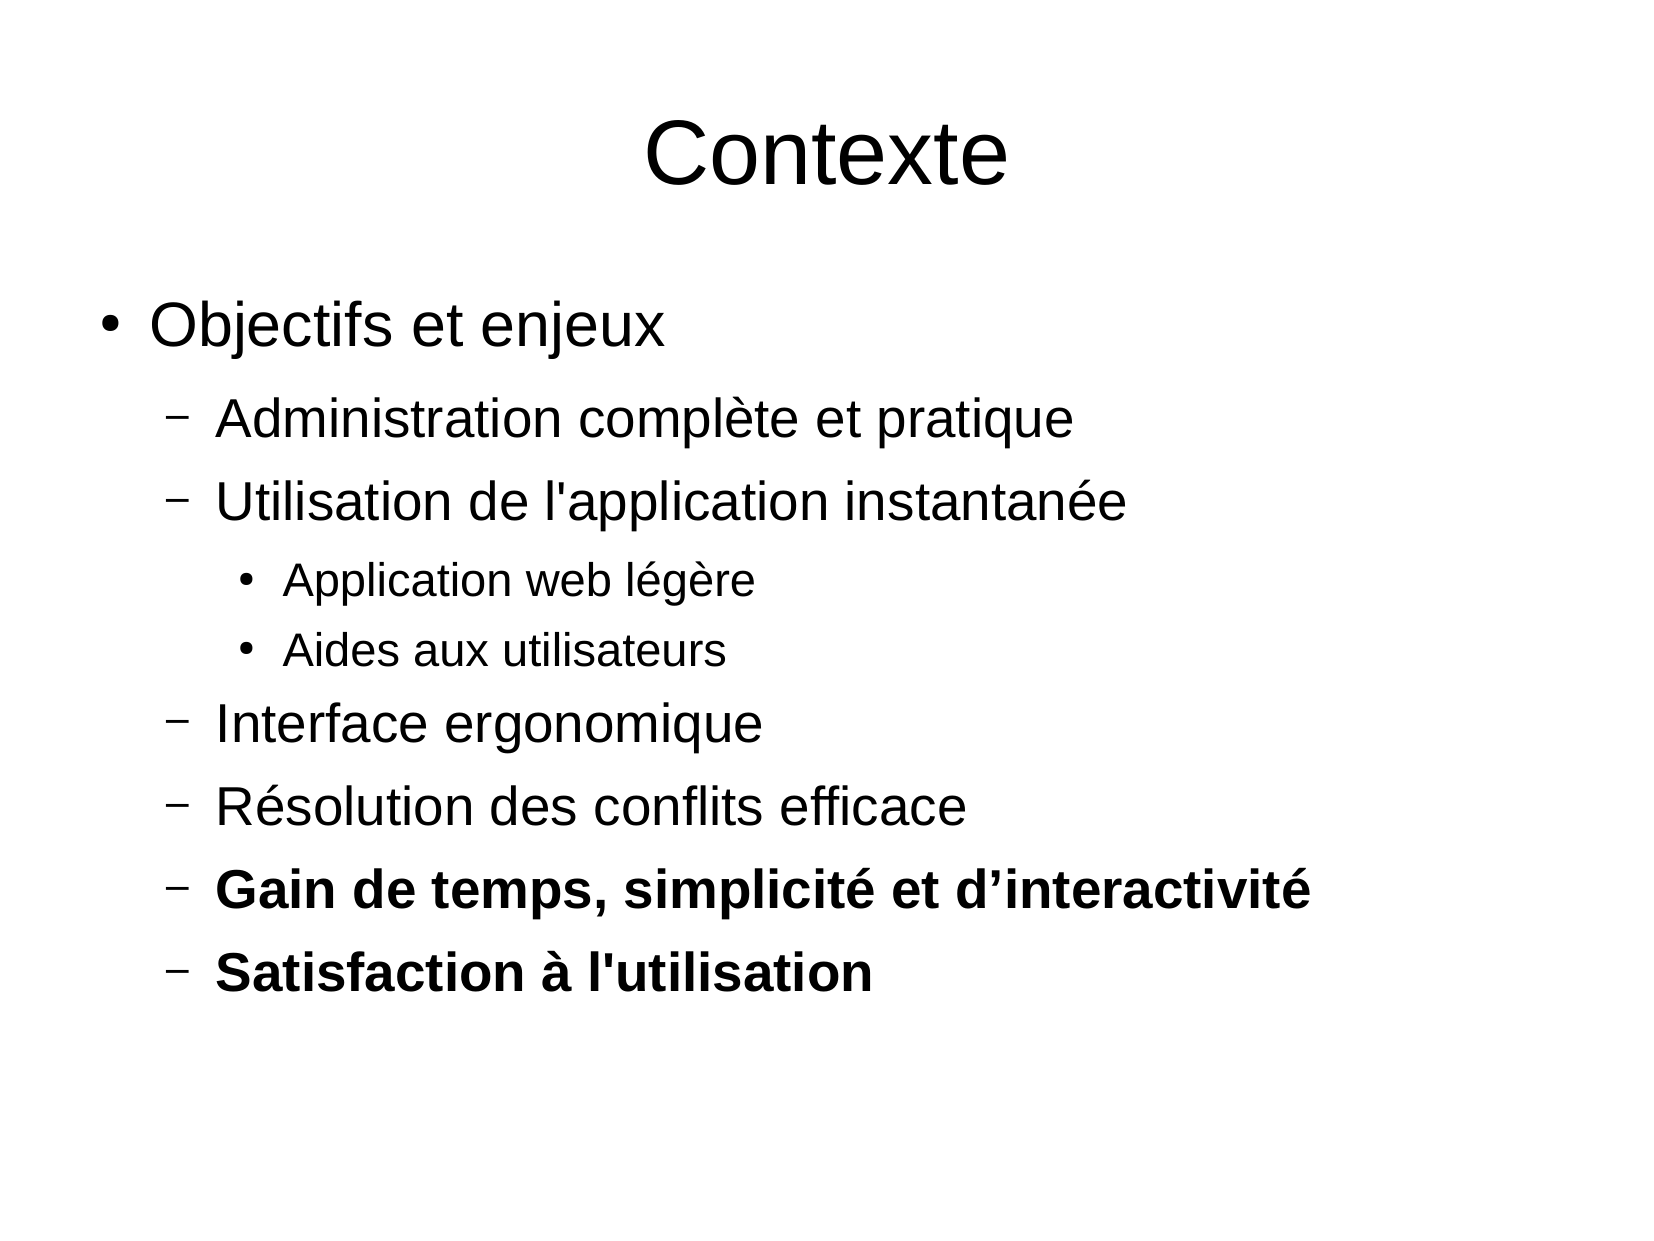

# Contexte
Objectifs et enjeux
Administration complète et pratique
Utilisation de l'application instantanée
Application web légère
Aides aux utilisateurs
Interface ergonomique
Résolution des conflits efficace
Gain de temps, simplicité et d’interactivité
Satisfaction à l'utilisation